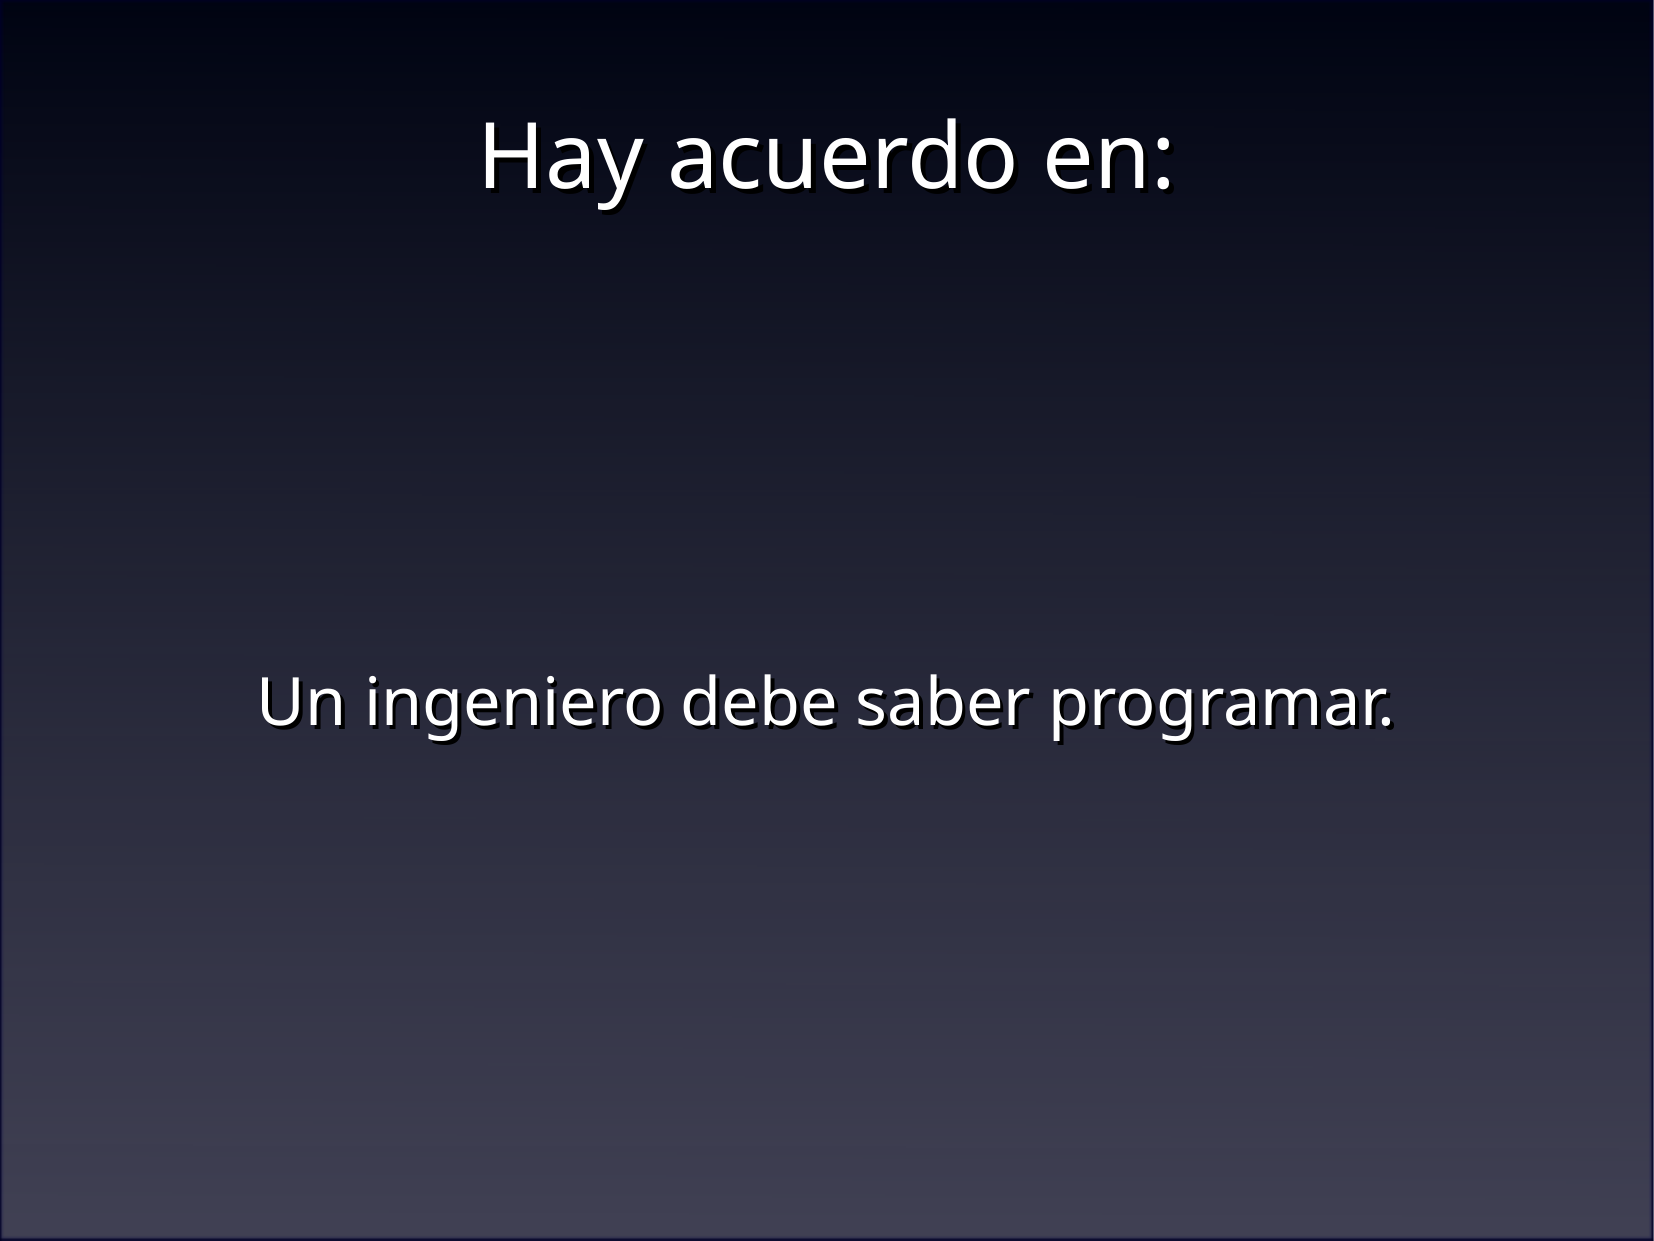

Hay acuerdo en:
# Un ingeniero debe saber programar.